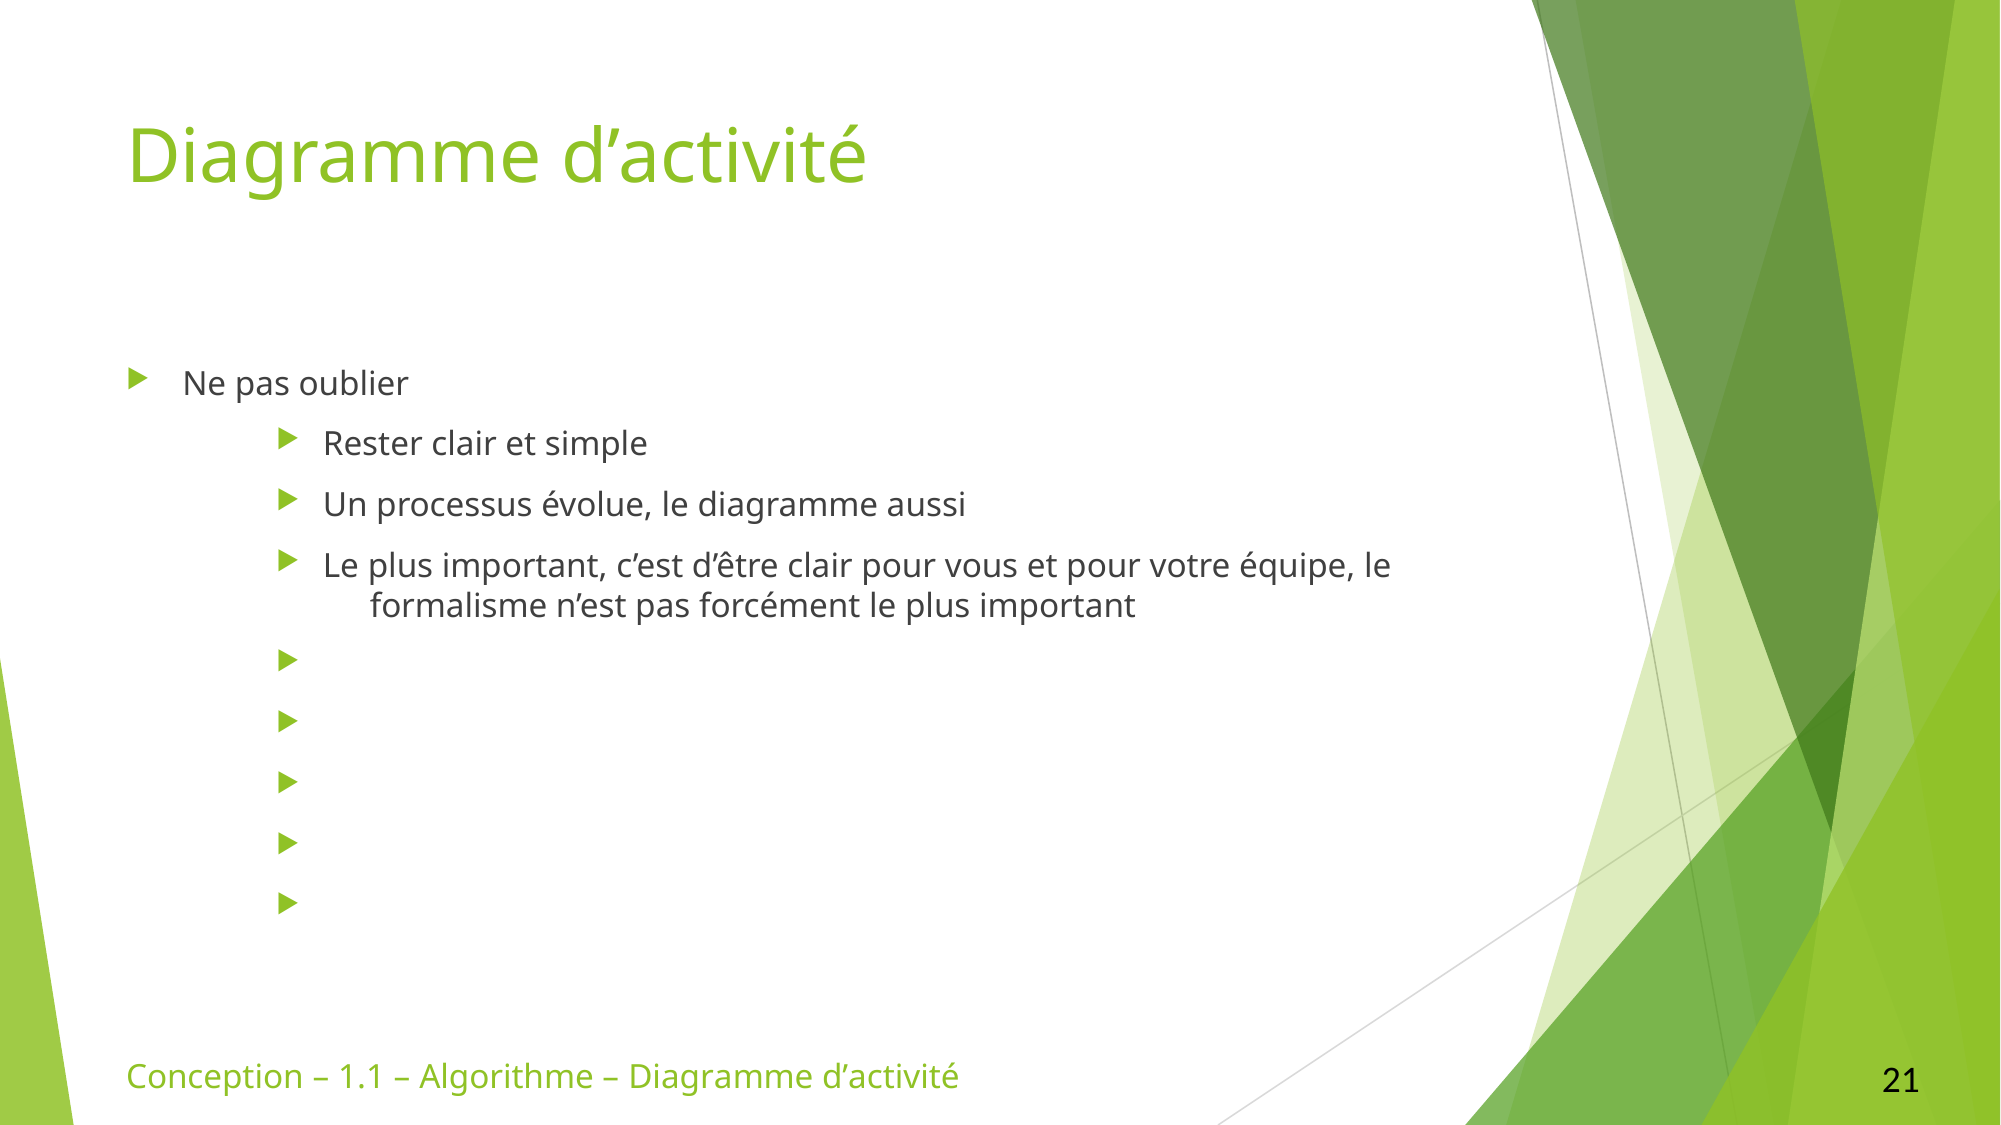

# Diagramme d’activité
Ne pas oublier
Rester clair et simple
Un processus évolue, le diagramme aussi
Le plus important, c’est d’être clair pour vous et pour votre équipe, le formalisme n’est pas forcément le plus important
Conception – 1.1 – Algorithme – Diagramme d’activité